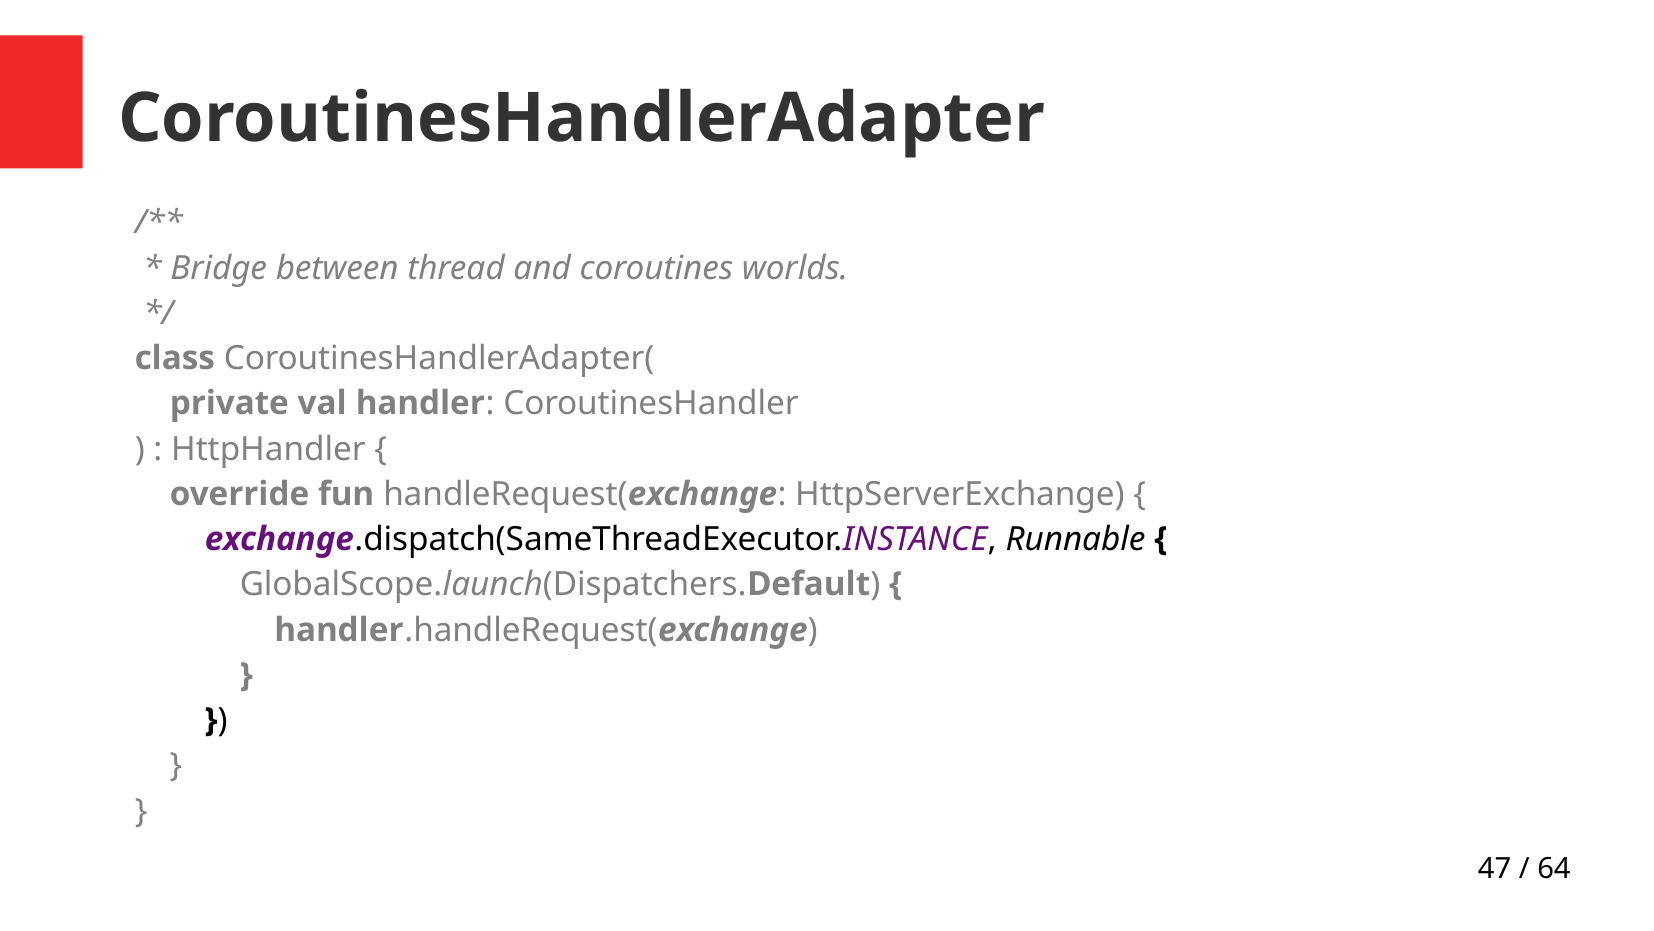

# CoroutinesHandlerAdapter
/**
 * Bridge between thread and coroutines worlds.
 */
class CoroutinesHandlerAdapter(
 private val handler: CoroutinesHandler
) : HttpHandler {
 override fun handleRequest(exchange: HttpServerExchange) {
 exchange.dispatch(SameThreadExecutor.INSTANCE, Runnable {
 GlobalScope.launch(Dispatchers.Default) {
 handler.handleRequest(exchange)
 }
 })
 }
}
47